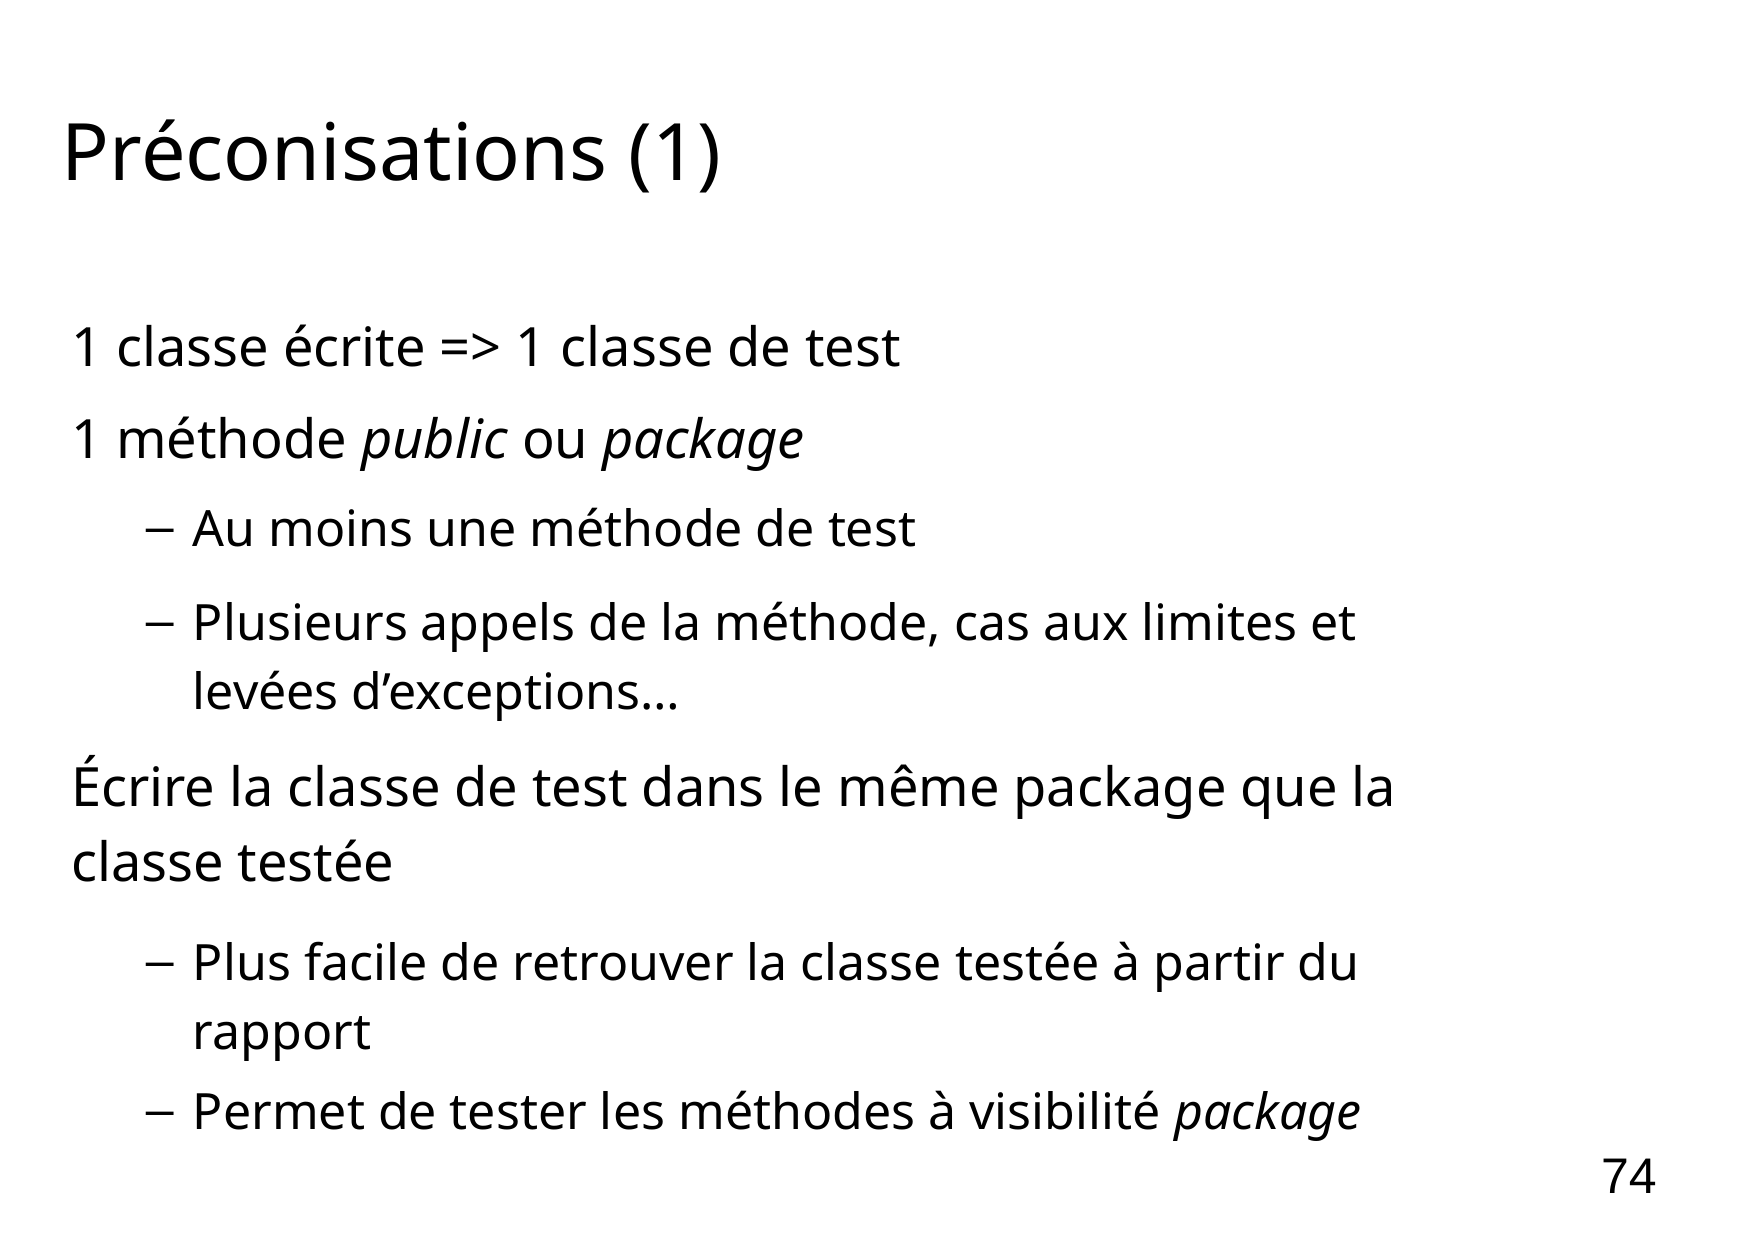

# Préconisations (1)
1 classe écrite => 1 classe de test
1 méthode public ou package
Au moins une méthode de test
Plusieurs appels de la méthode, cas aux limites et levées d’exceptions…
Écrire la classe de test dans le même package que la classe testée
Plus facile de retrouver la classe testée à partir du rapport
Permet de tester les méthodes à visibilité package
74